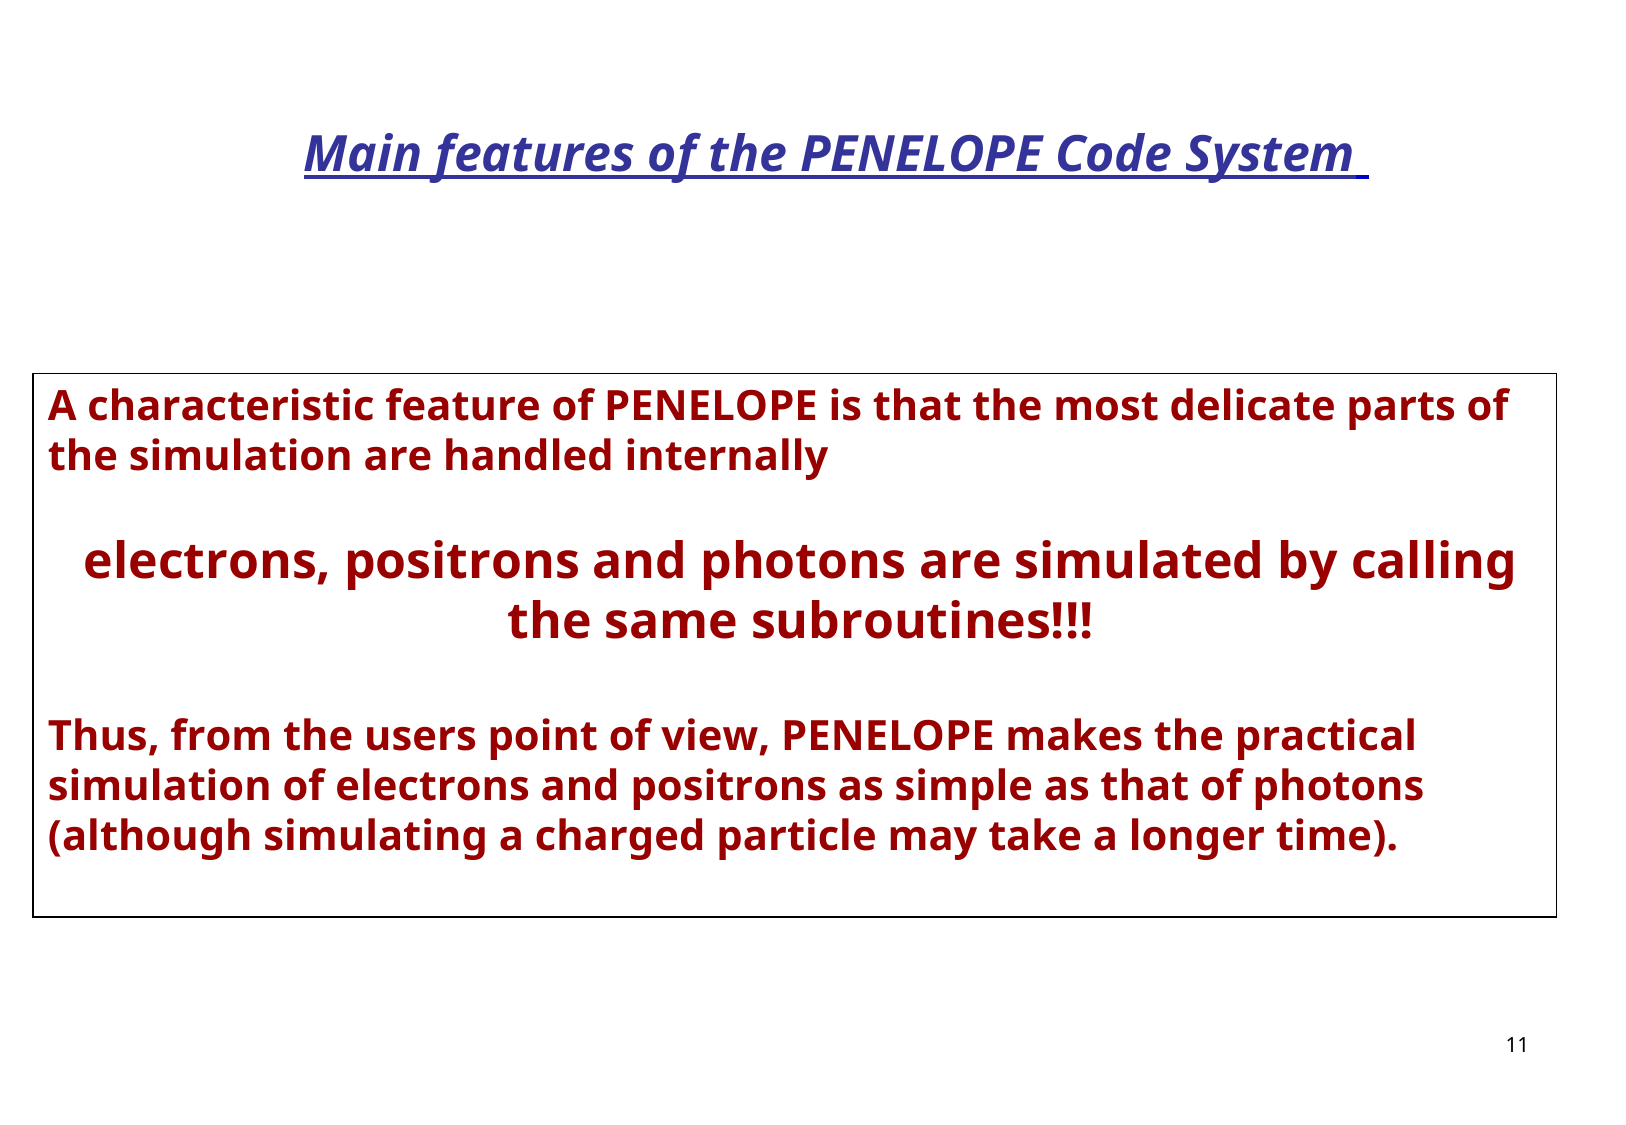

Main features of the PENELOPE Code System
A characteristic feature of PENELOPE is that the most delicate parts of the simulation are handled internally
electrons, positrons and photons are simulated by calling the same subroutines!!!
Thus, from the users point of view, PENELOPE makes the practical simulation of electrons and positrons as simple as that of photons (although simulating a charged particle may take a longer time).
11